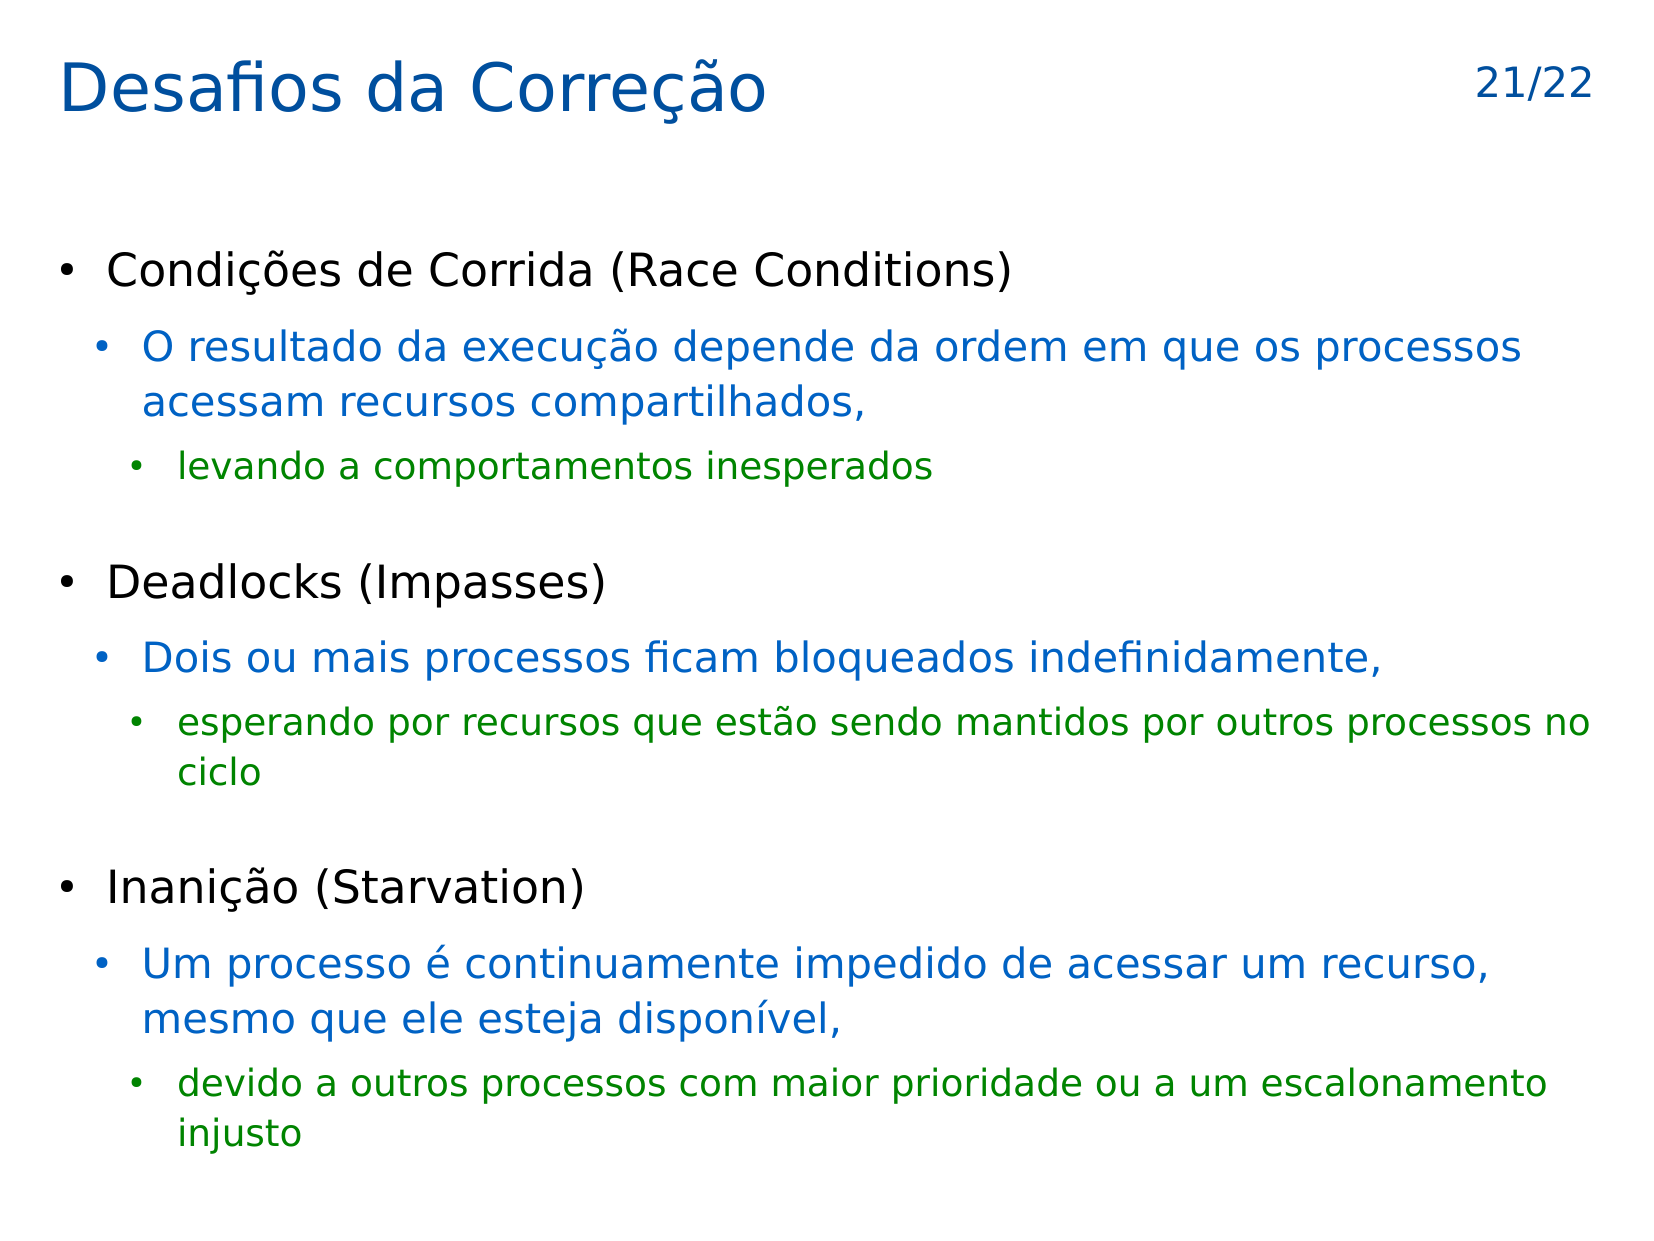

# Desafios da Correção
21
Condições de Corrida (Race Conditions)
O resultado da execução depende da ordem em que os processos acessam recursos compartilhados,
levando a comportamentos inesperados
Deadlocks (Impasses)
Dois ou mais processos ficam bloqueados indefinidamente,
esperando por recursos que estão sendo mantidos por outros processos no ciclo
Inanição (Starvation)
Um processo é continuamente impedido de acessar um recurso, mesmo que ele esteja disponível,
devido a outros processos com maior prioridade ou a um escalonamento injusto